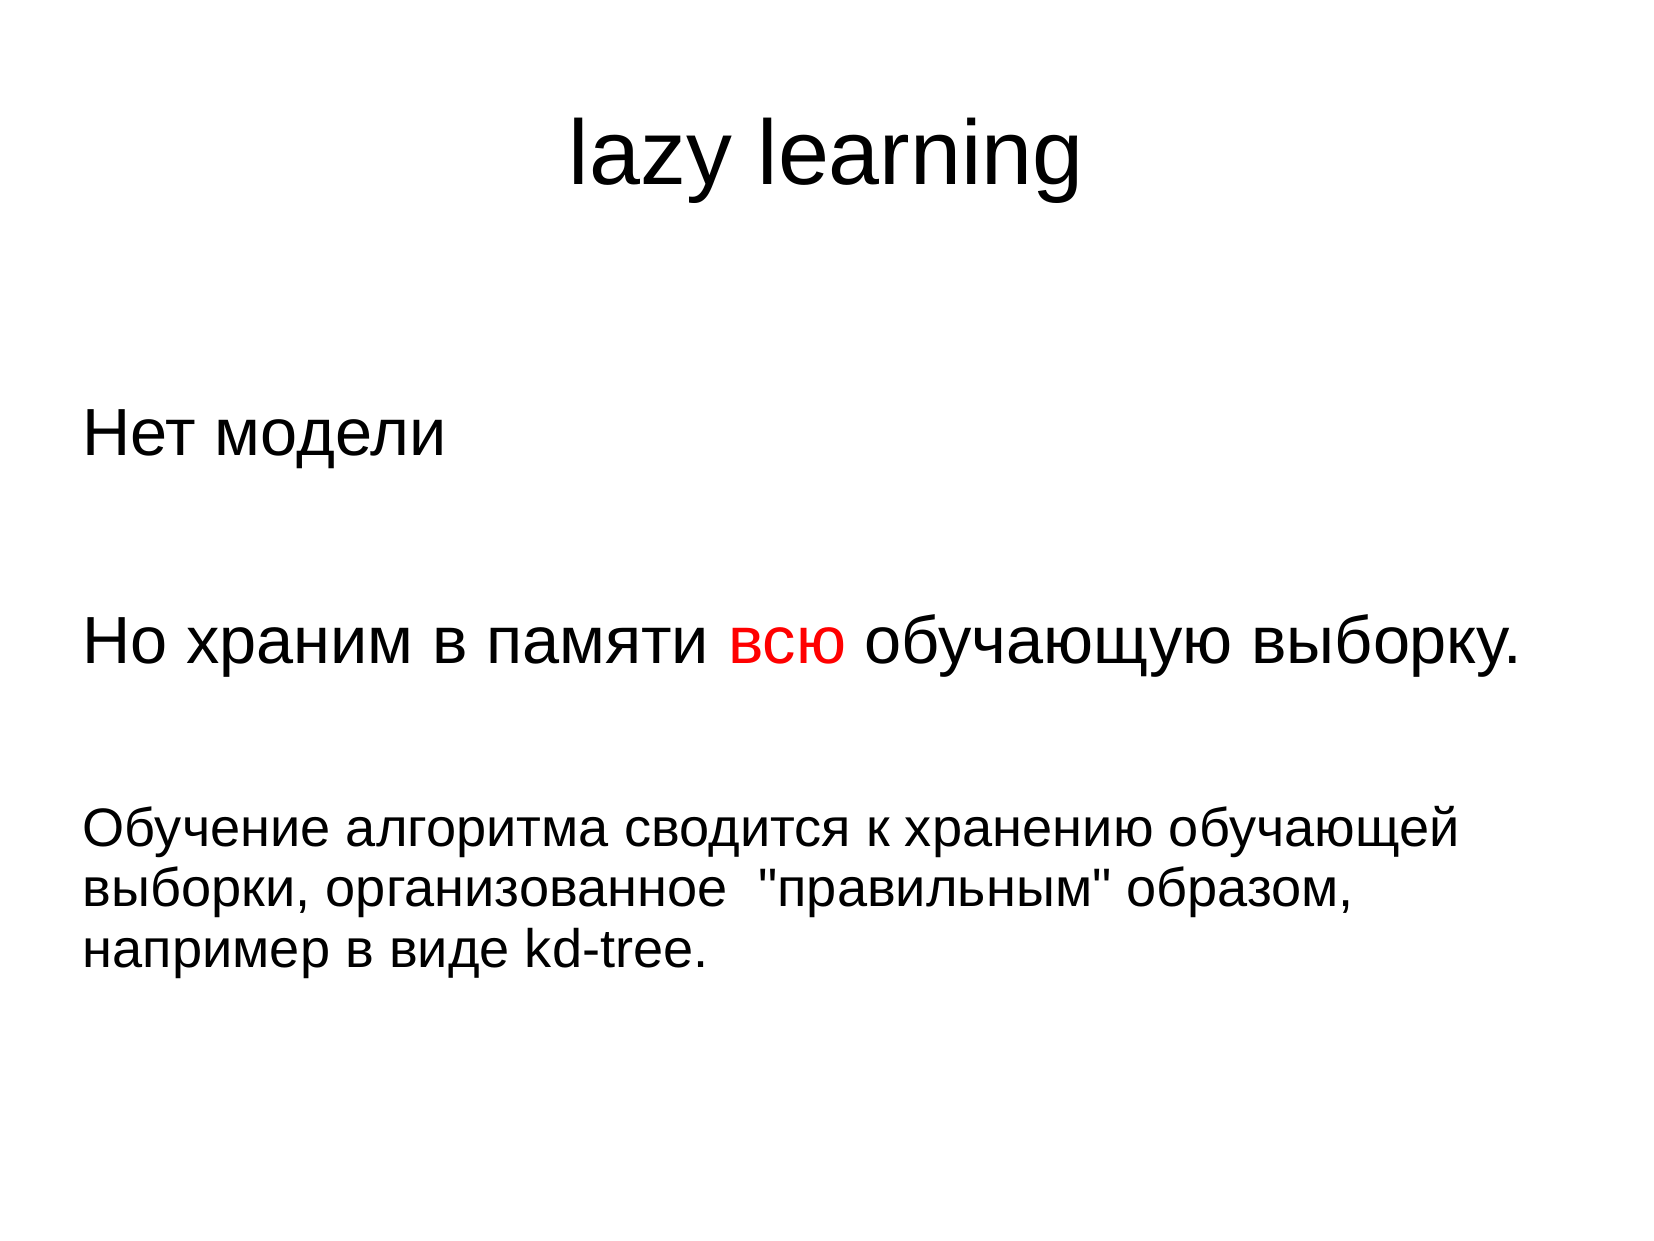

# lazy learning
Нет модели
Но храним в памяти всю обучающую выборку.
Обучение алгоритма сводится к хранению обучающей выборки, организованное "правильным" образом, например в виде kd-tree.